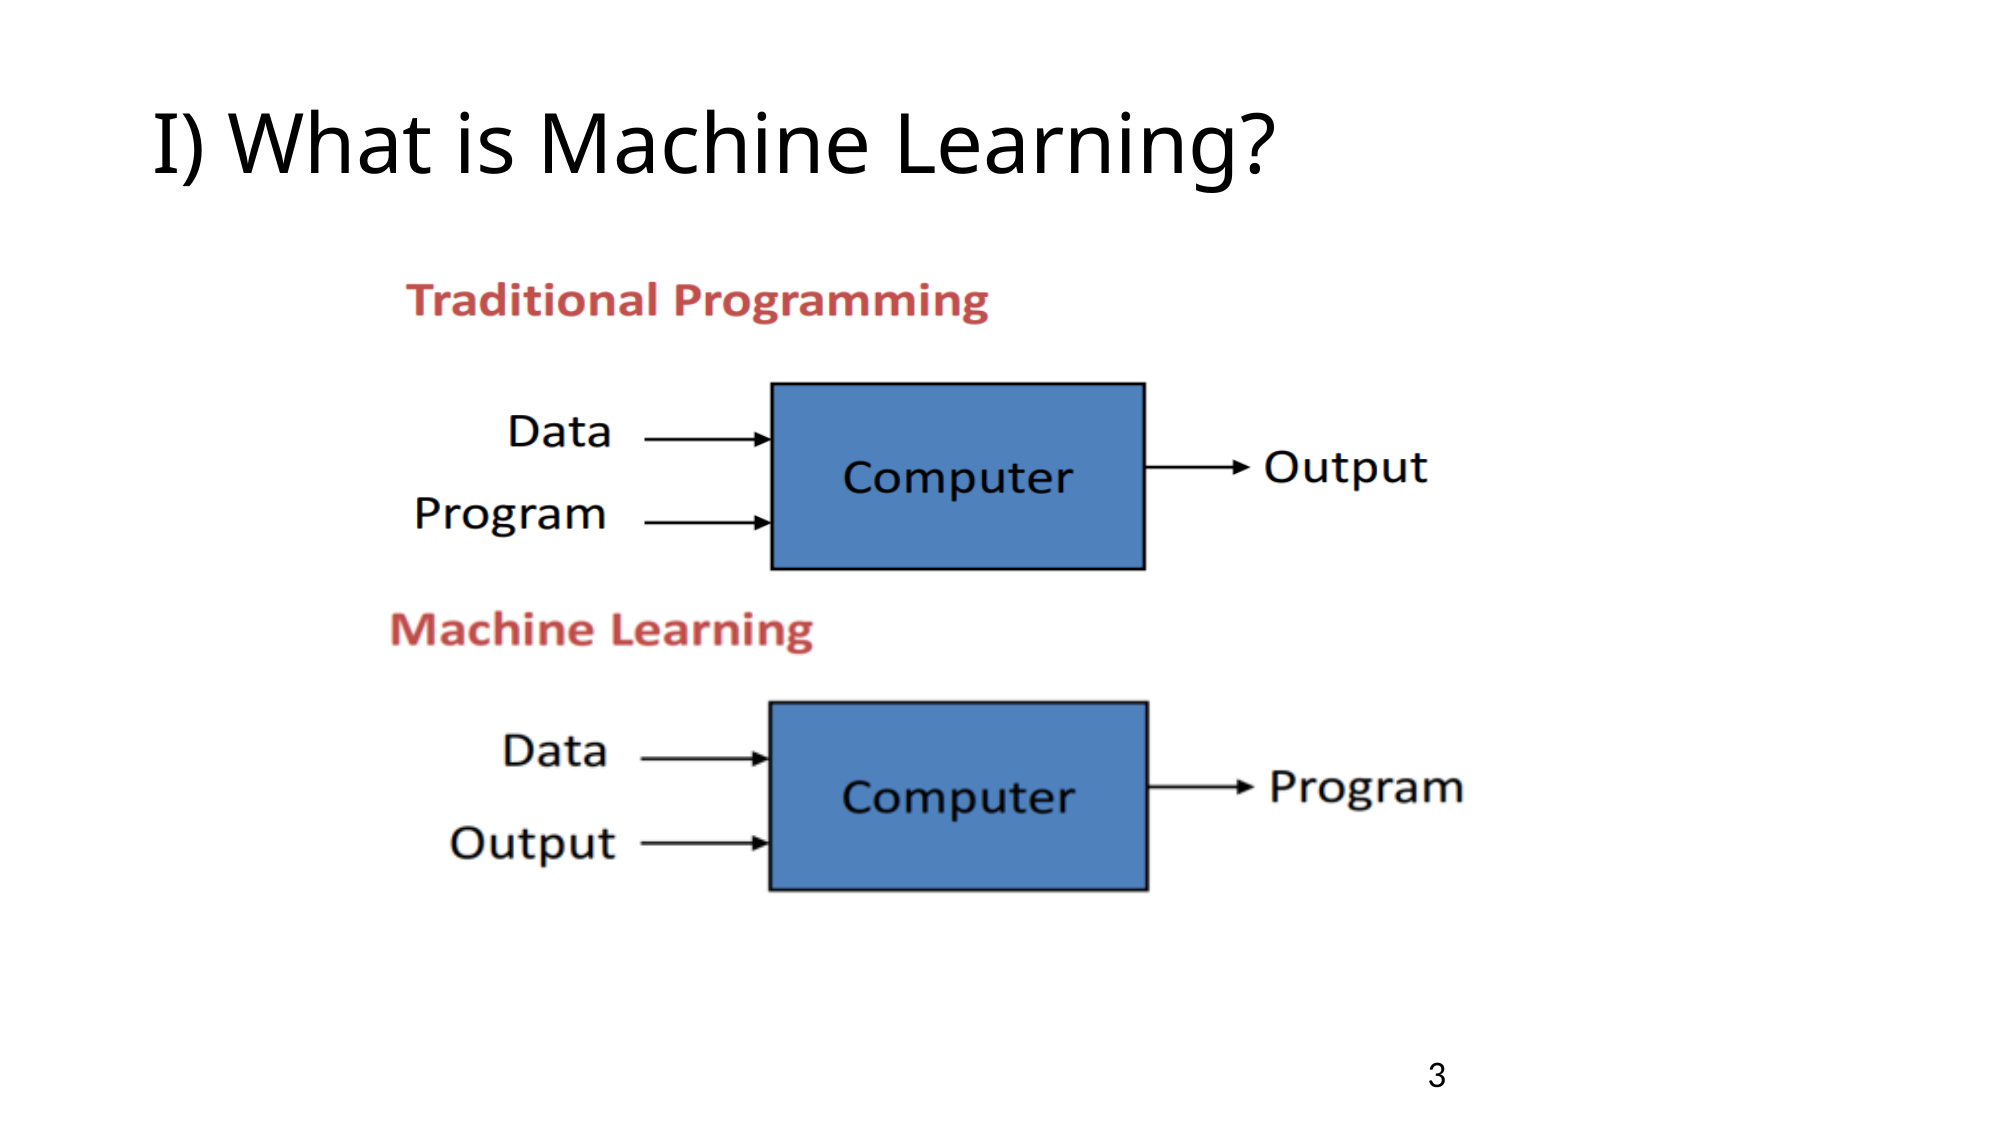

# I) What is Machine Learning?
3